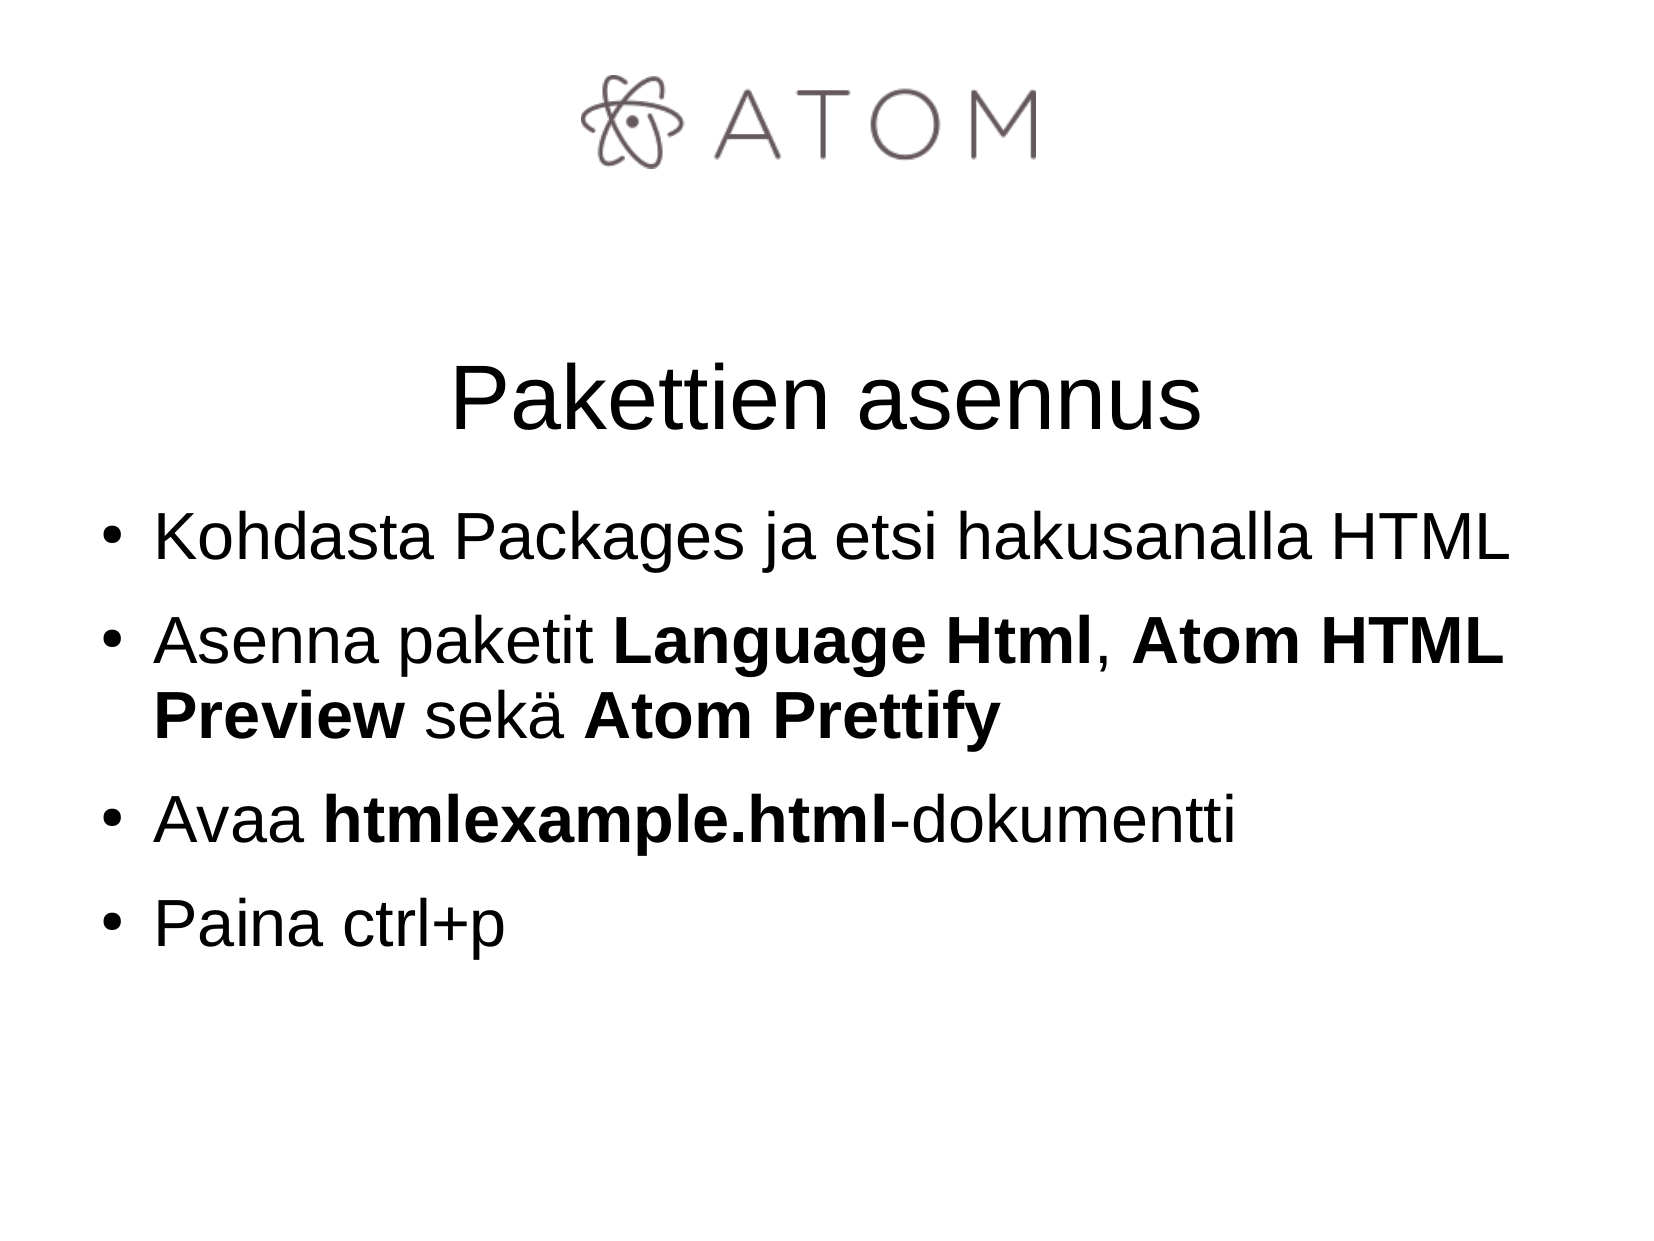

# Pakettien asennus
Kohdasta Packages ja etsi hakusanalla HTML
Asenna paketit Language Html, Atom HTML Preview sekä Atom Prettify
Avaa htmlexample.html-dokumentti
Paina ctrl+p